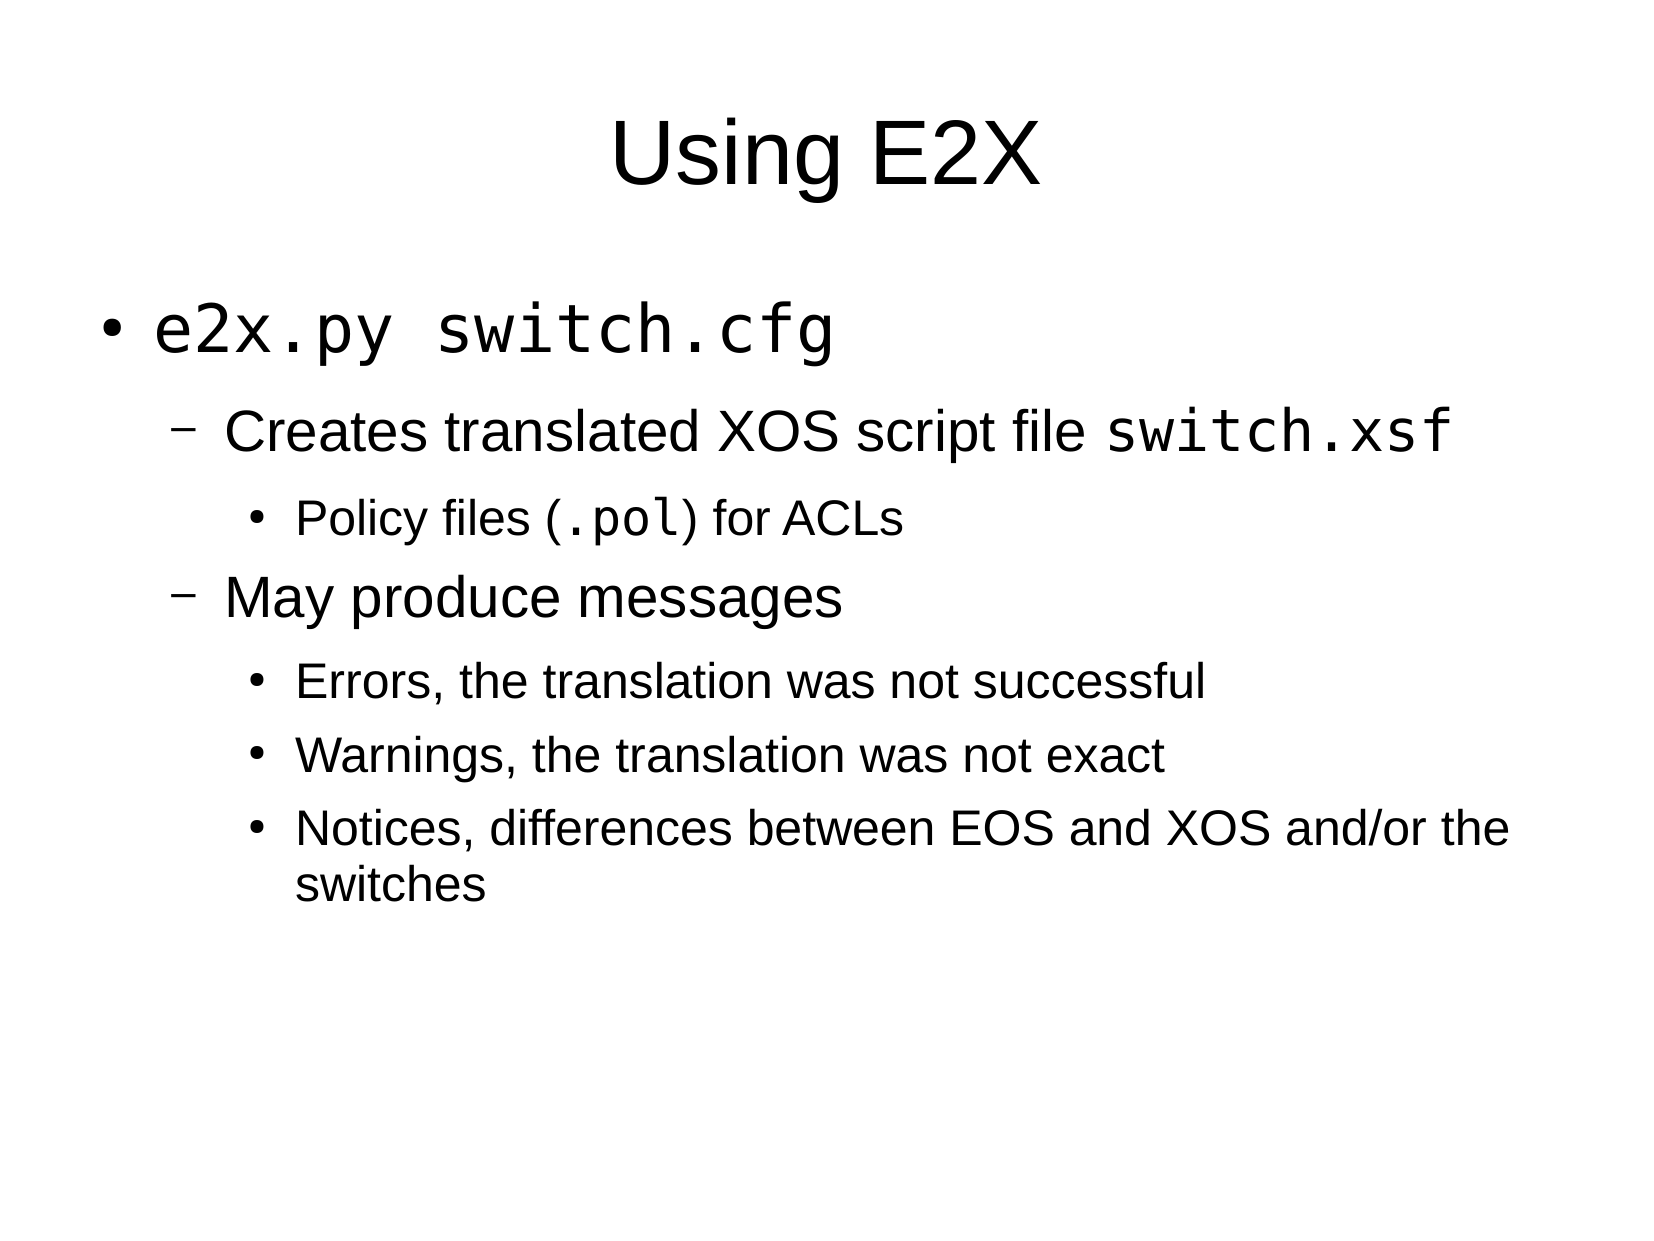

# Using E2X
e2x.py switch.cfg
Creates translated XOS script file switch.xsf
Policy files (.pol) for ACLs
May produce messages
Errors, the translation was not successful
Warnings, the translation was not exact
Notices, differences between EOS and XOS and/or the switches